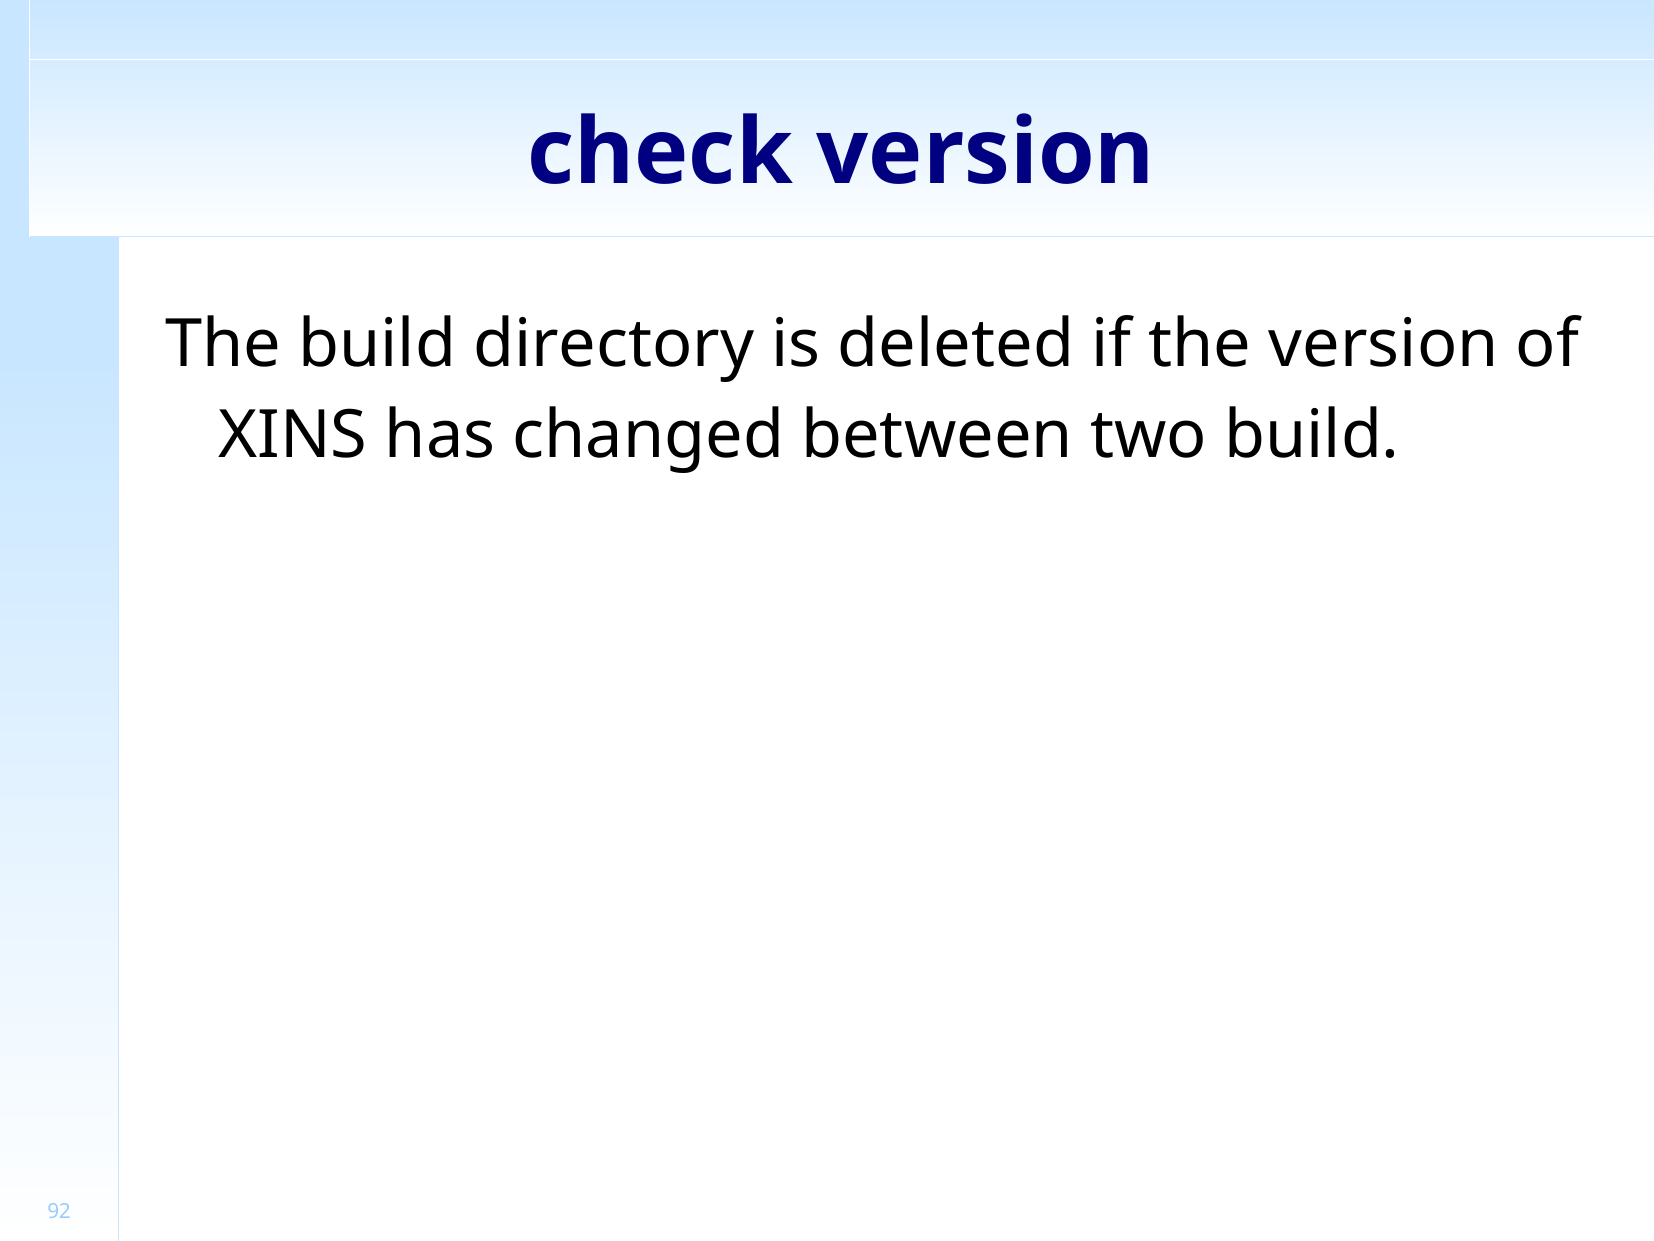

# check version
The build directory is deleted if the version of XINS has changed between two build.